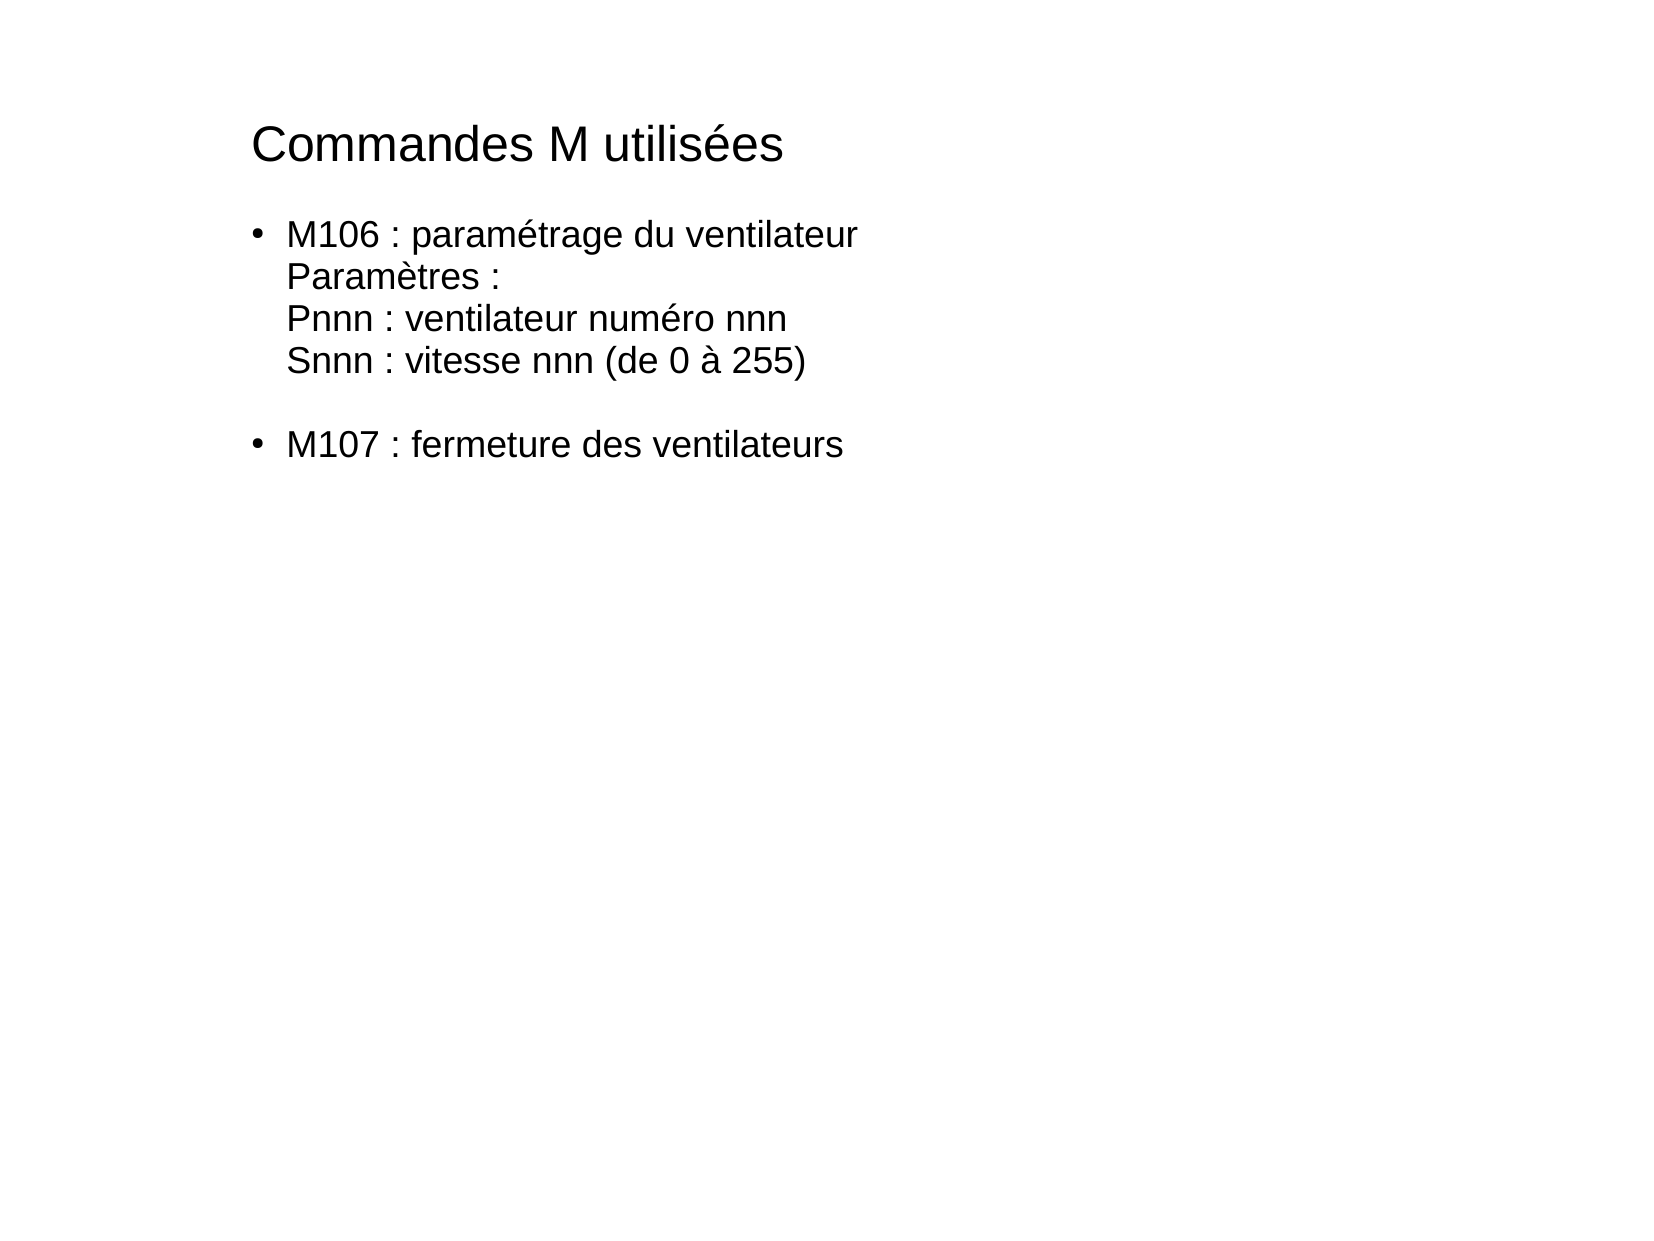

Commandes M utilisées
M106 : paramétrage du ventilateur
Paramètres :
Pnnn : ventilateur numéro nnn
Snnn : vitesse nnn (de 0 à 255)
M107 : fermeture des ventilateurs